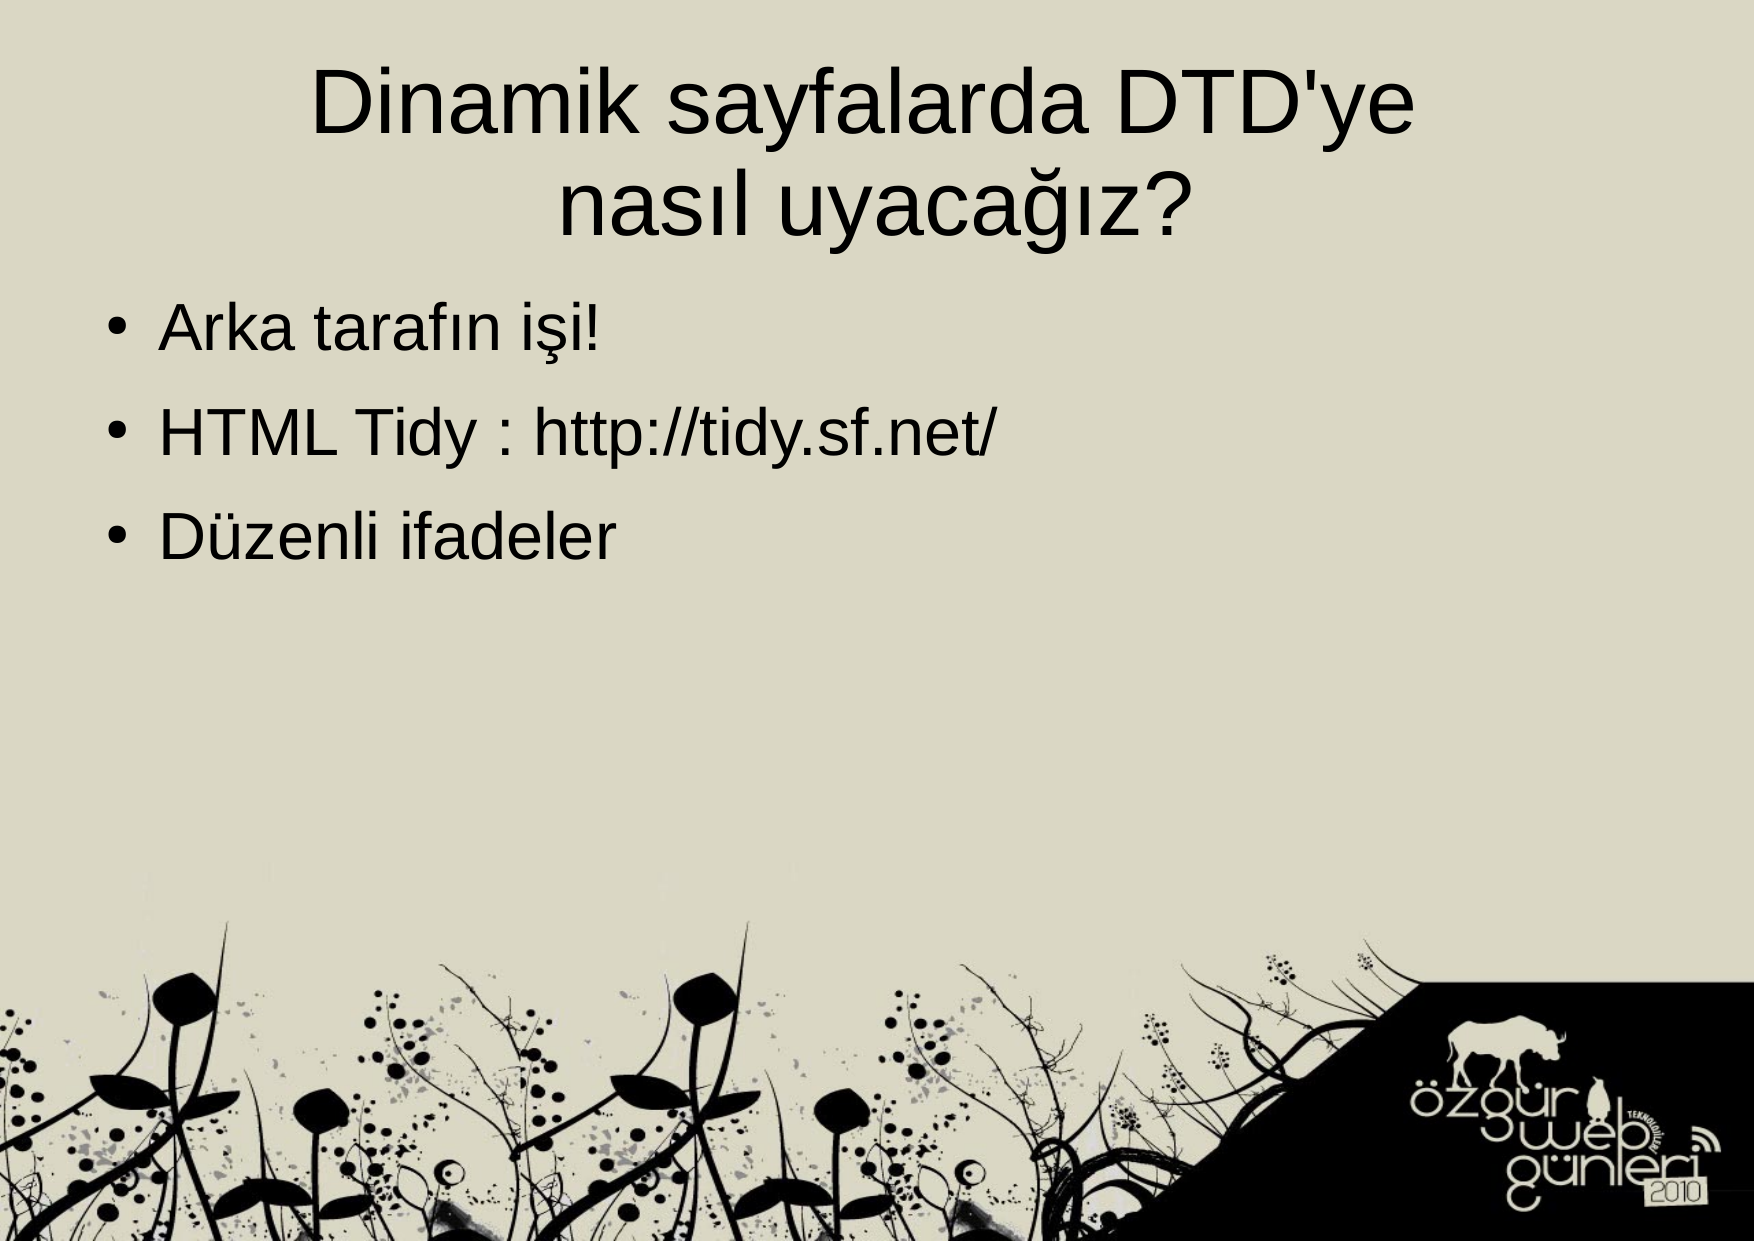

# Dinamik sayfalarda DTD'ye nasıl uyacağız?
Arka tarafın işi!
HTML Tidy : http://tidy.sf.net/
Düzenli ifadeler